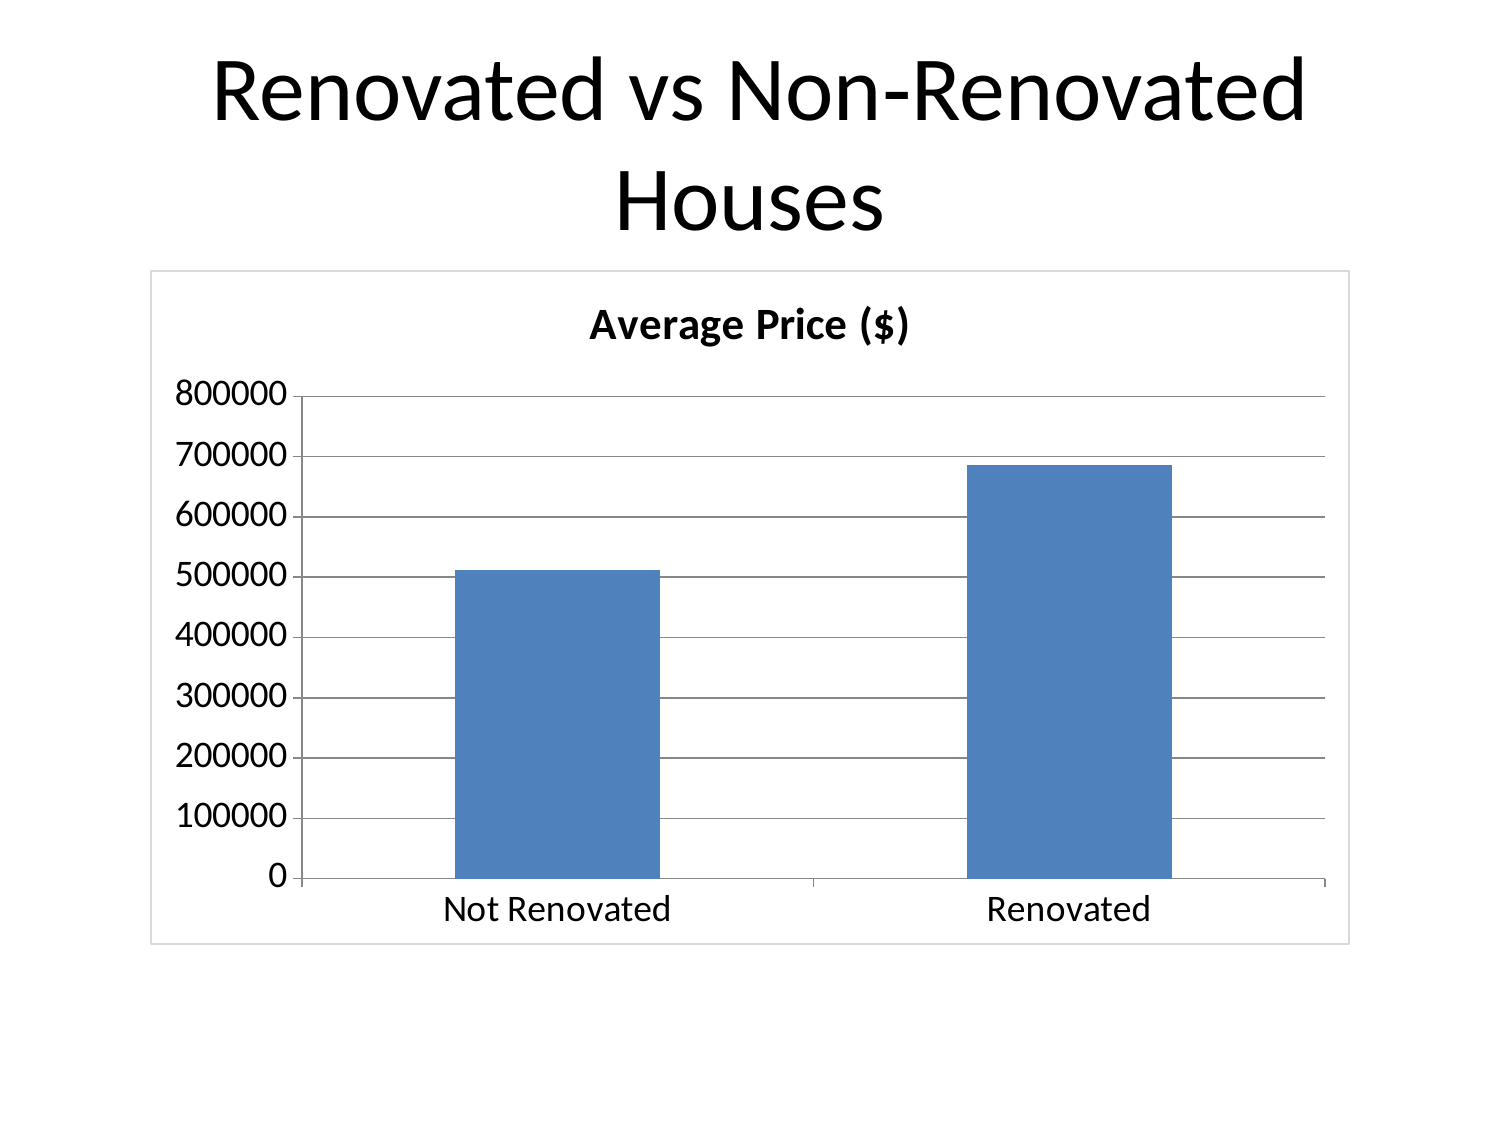

# Renovated vs Non‑Renovated Houses
### Chart: Average Price ($)
| Category | Average Price ($) |
|---|---|
| Not Renovated | 511673.0 |
| Renovated | 685485.0 |